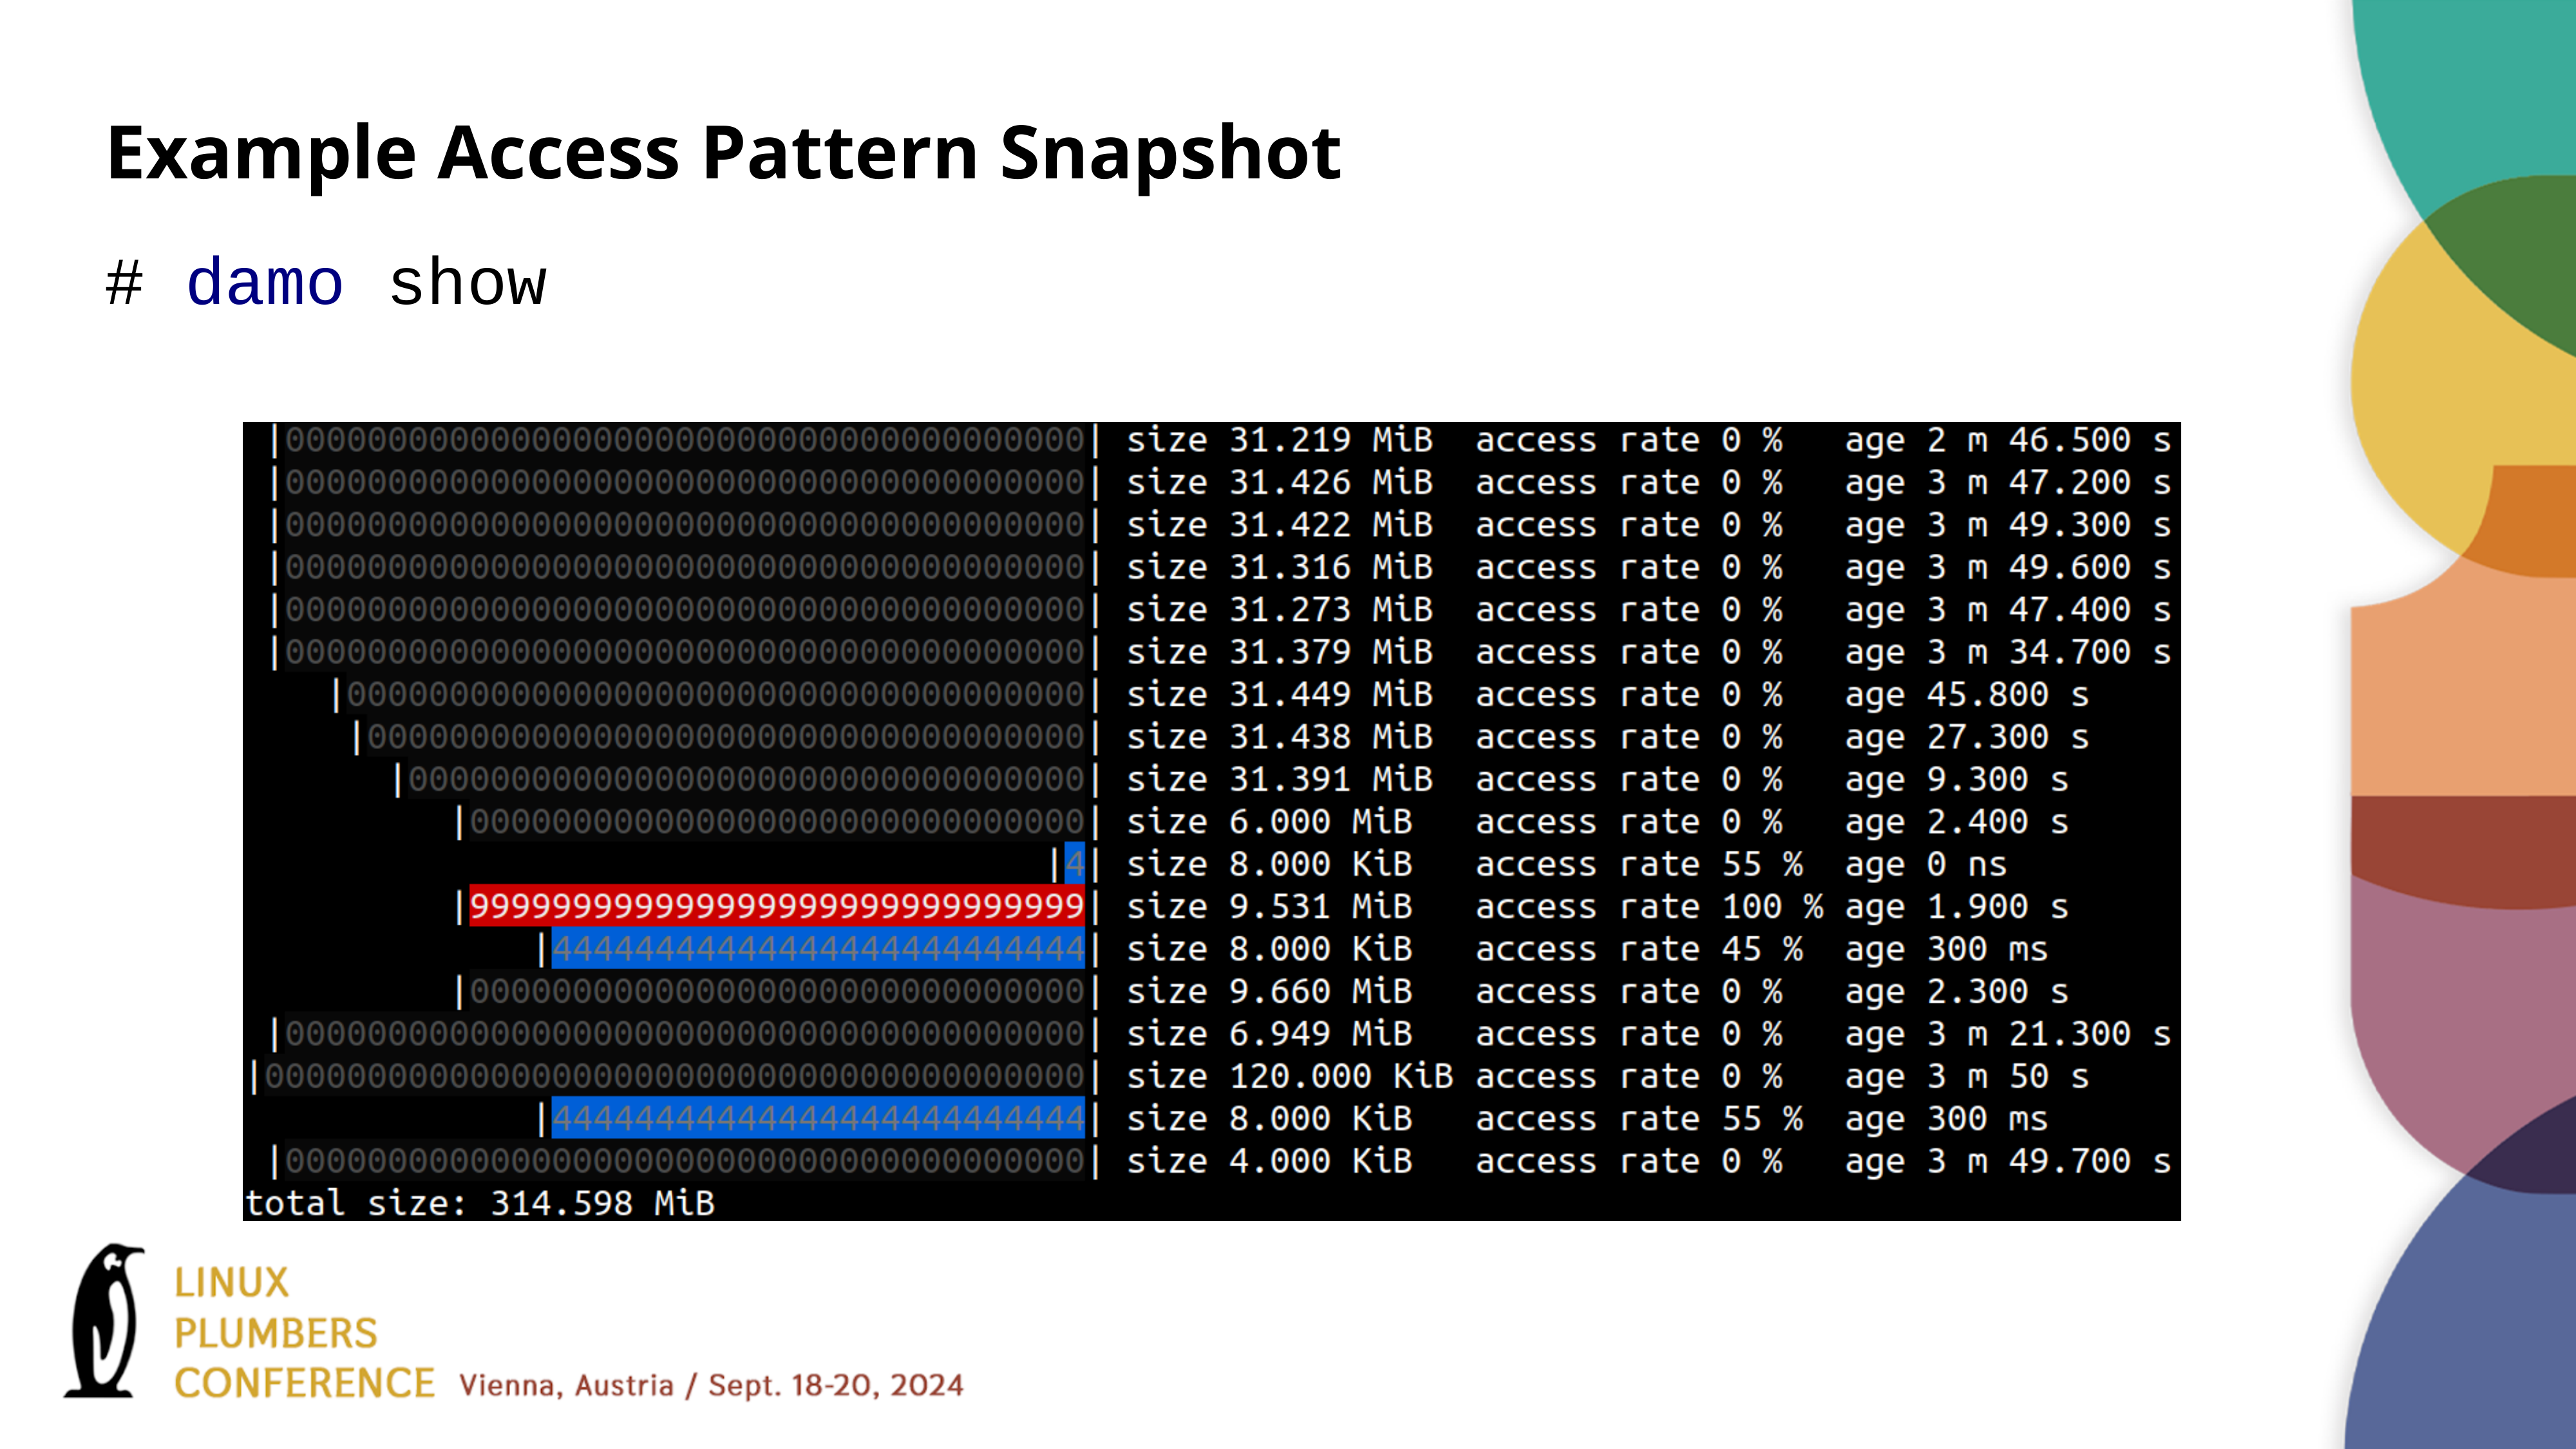

Example Access Pattern Snapshot
# damo show